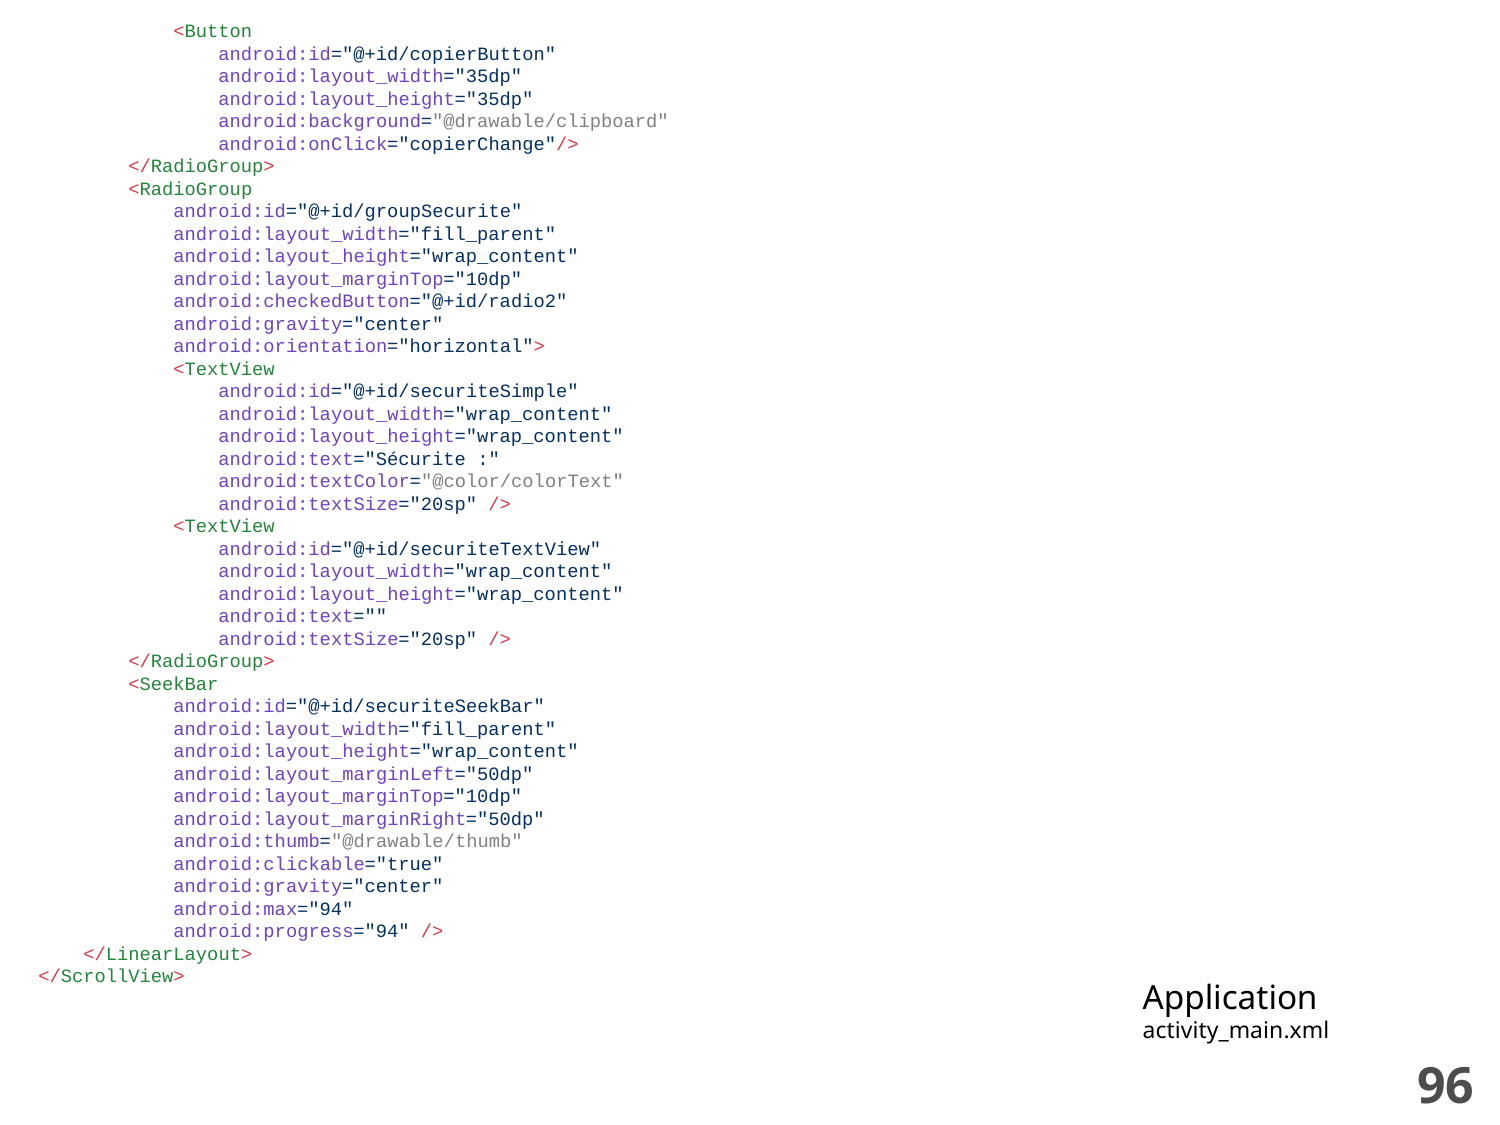

<Button
 android:id="@+id/copierButton"
 android:layout_width="35dp"
 android:layout_height="35dp"
 android:background="@drawable/clipboard"
 android:onClick="copierChange"/>
 </RadioGroup>
 <RadioGroup
 android:id="@+id/groupSecurite"
 android:layout_width="fill_parent"
 android:layout_height="wrap_content"
 android:layout_marginTop="10dp"
 android:checkedButton="@+id/radio2"
 android:gravity="center"
 android:orientation="horizontal">
 <TextView
 android:id="@+id/securiteSimple"
 android:layout_width="wrap_content"
 android:layout_height="wrap_content"
 android:text="Sécurite :"
 android:textColor="@color/colorText"
 android:textSize="20sp" />
 <TextView
 android:id="@+id/securiteTextView"
 android:layout_width="wrap_content"
 android:layout_height="wrap_content"
 android:text=""
 android:textSize="20sp" />
 </RadioGroup>
 <SeekBar
 android:id="@+id/securiteSeekBar"
 android:layout_width="fill_parent"
 android:layout_height="wrap_content"
 android:layout_marginLeft="50dp"
 android:layout_marginTop="10dp"
 android:layout_marginRight="50dp"
 android:thumb="@drawable/thumb"
 android:clickable="true"
 android:gravity="center"
 android:max="94"
 android:progress="94" />
 </LinearLayout>
</ScrollView>
Application
activity_main.xml